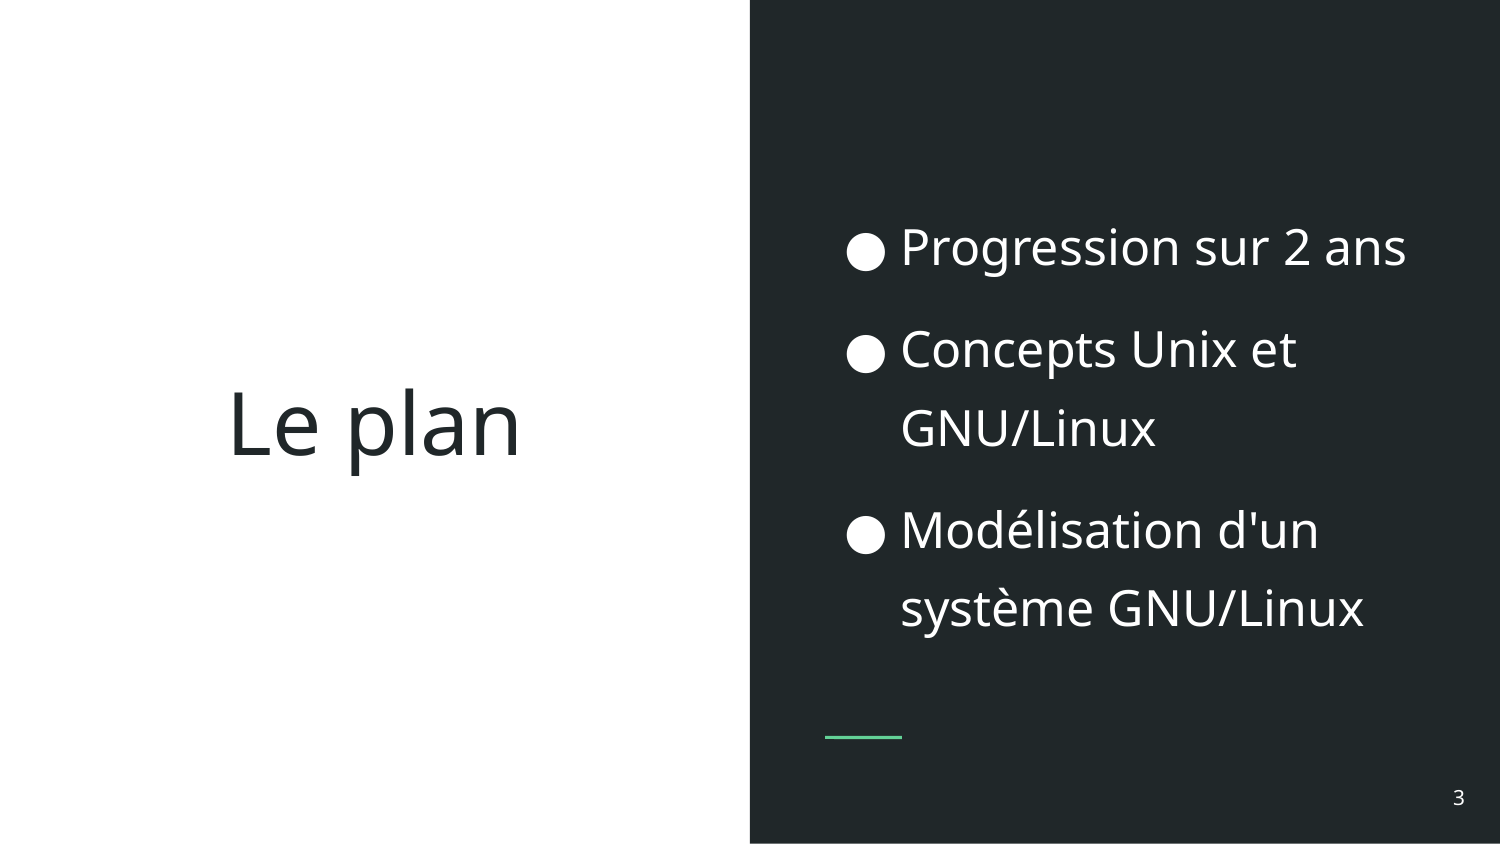

Progression sur 2 ans
Concepts Unix et GNU/Linux
Modélisation d'un système GNU/Linux
# Le plan
3